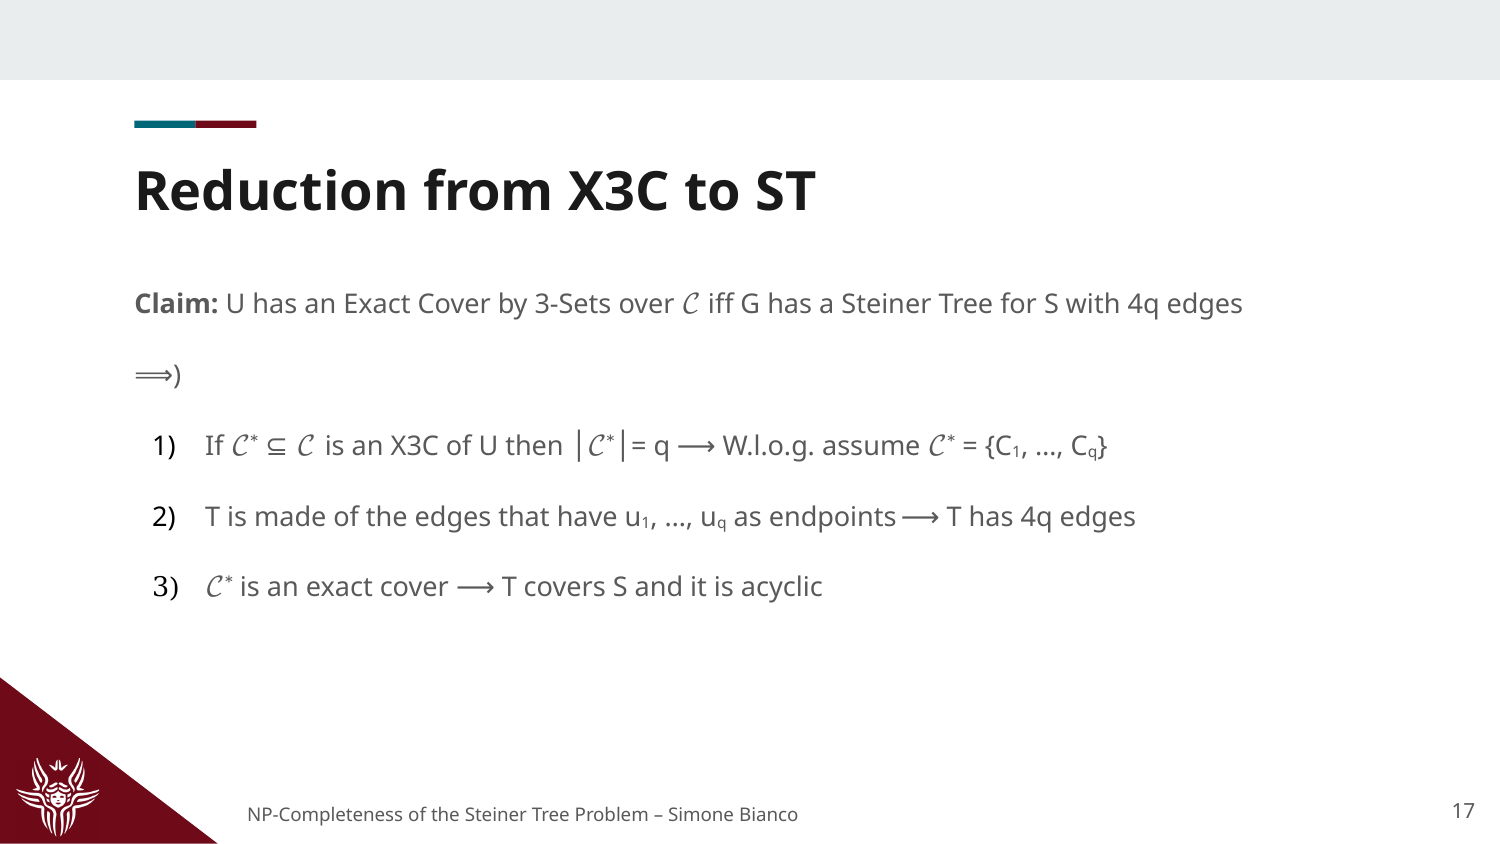

# Reduction from X3C to ST
Claim: U has an Exact Cover by 3-Sets over 𝒞 iff G has a Steiner Tree for S with 4q edges
⟹)
If 𝒞* ⊆ 𝒞 is an X3C of U then │𝒞*│= q ⟶ W.l.o.g. assume 𝒞* = {C1, …, Cq}
T is made of the edges that have u1, …, uq as endpoints ⟶ T has 4q edges
𝒞* is an exact cover ⟶ T covers S and it is acyclic
NP-Completeness of the Steiner Tree Problem – Simone Bianco